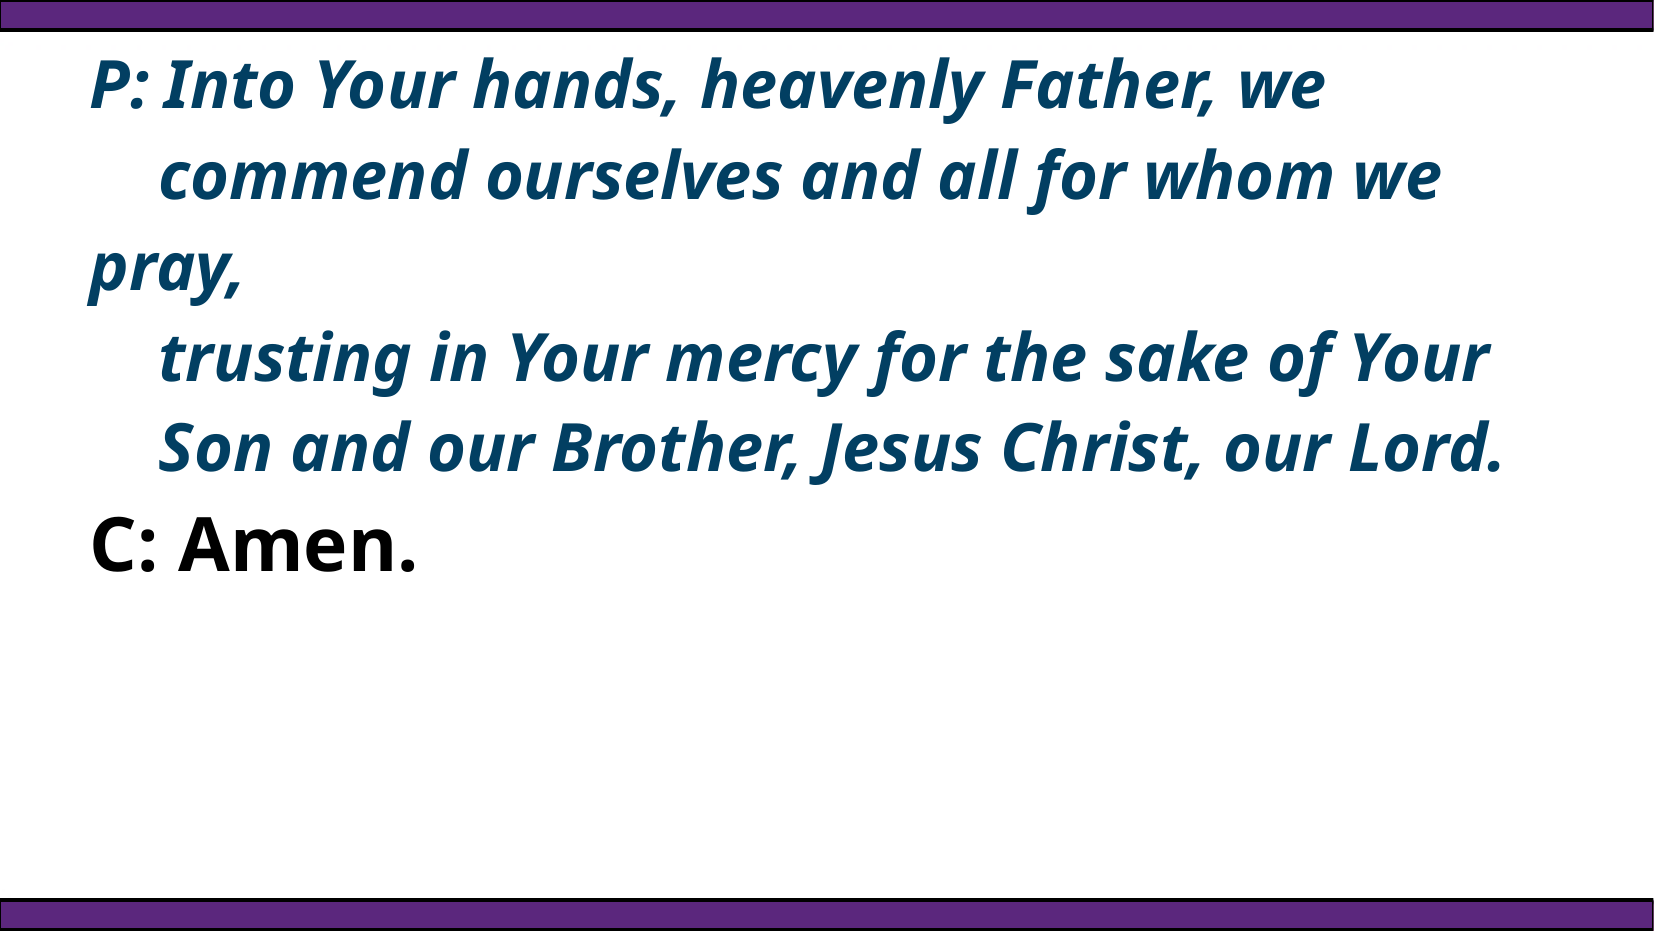

P:	Into Your hands, heavenly Father, we
 commend ourselves and all for whom we pray,
 trusting in Your mercy for the sake of Your
 Son and our Brother, Jesus Christ, our Lord.
C: Amen.